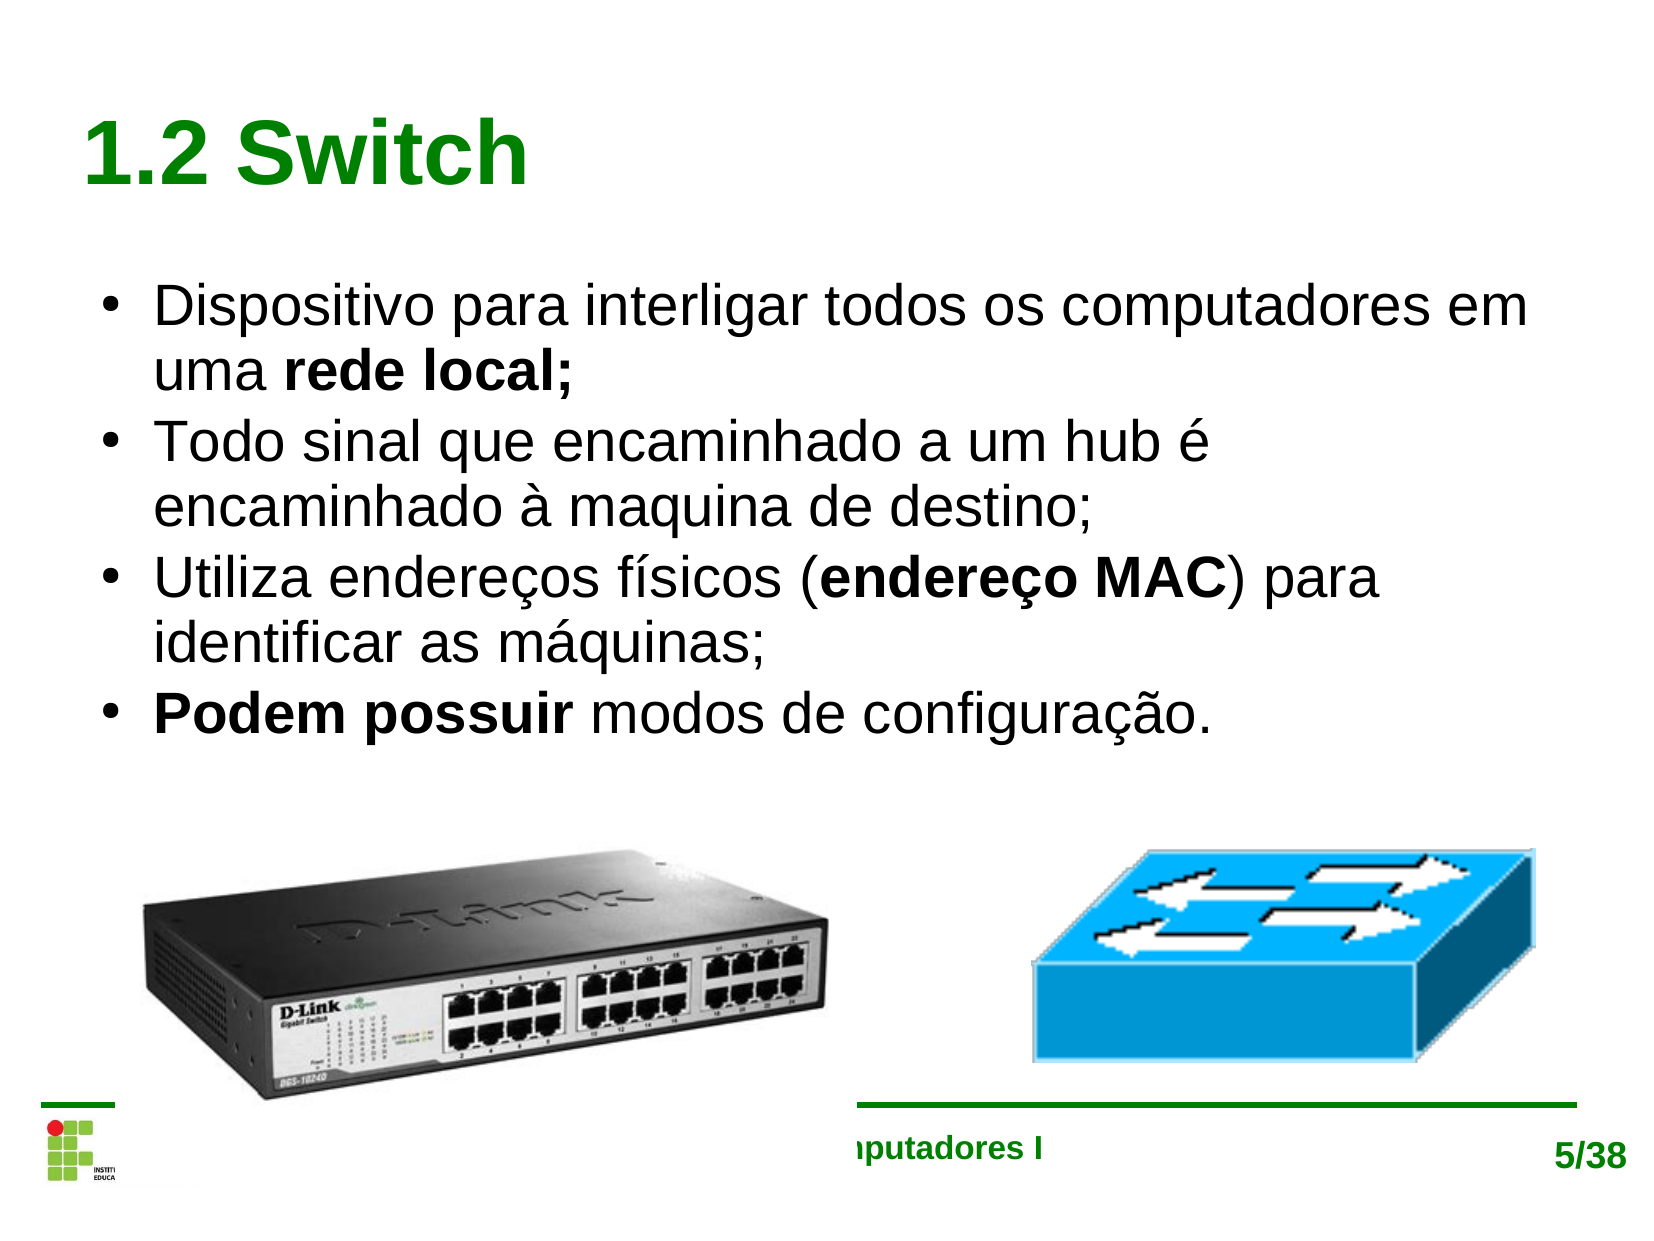

# 1.2 Switch
Dispositivo para interligar todos os computadores em uma rede local;
Todo sinal que encaminhado a um hub é encaminhado à maquina de destino;
Utiliza endereços físicos (endereço MAC) para identificar as máquinas;
Podem possuir modos de configuração.